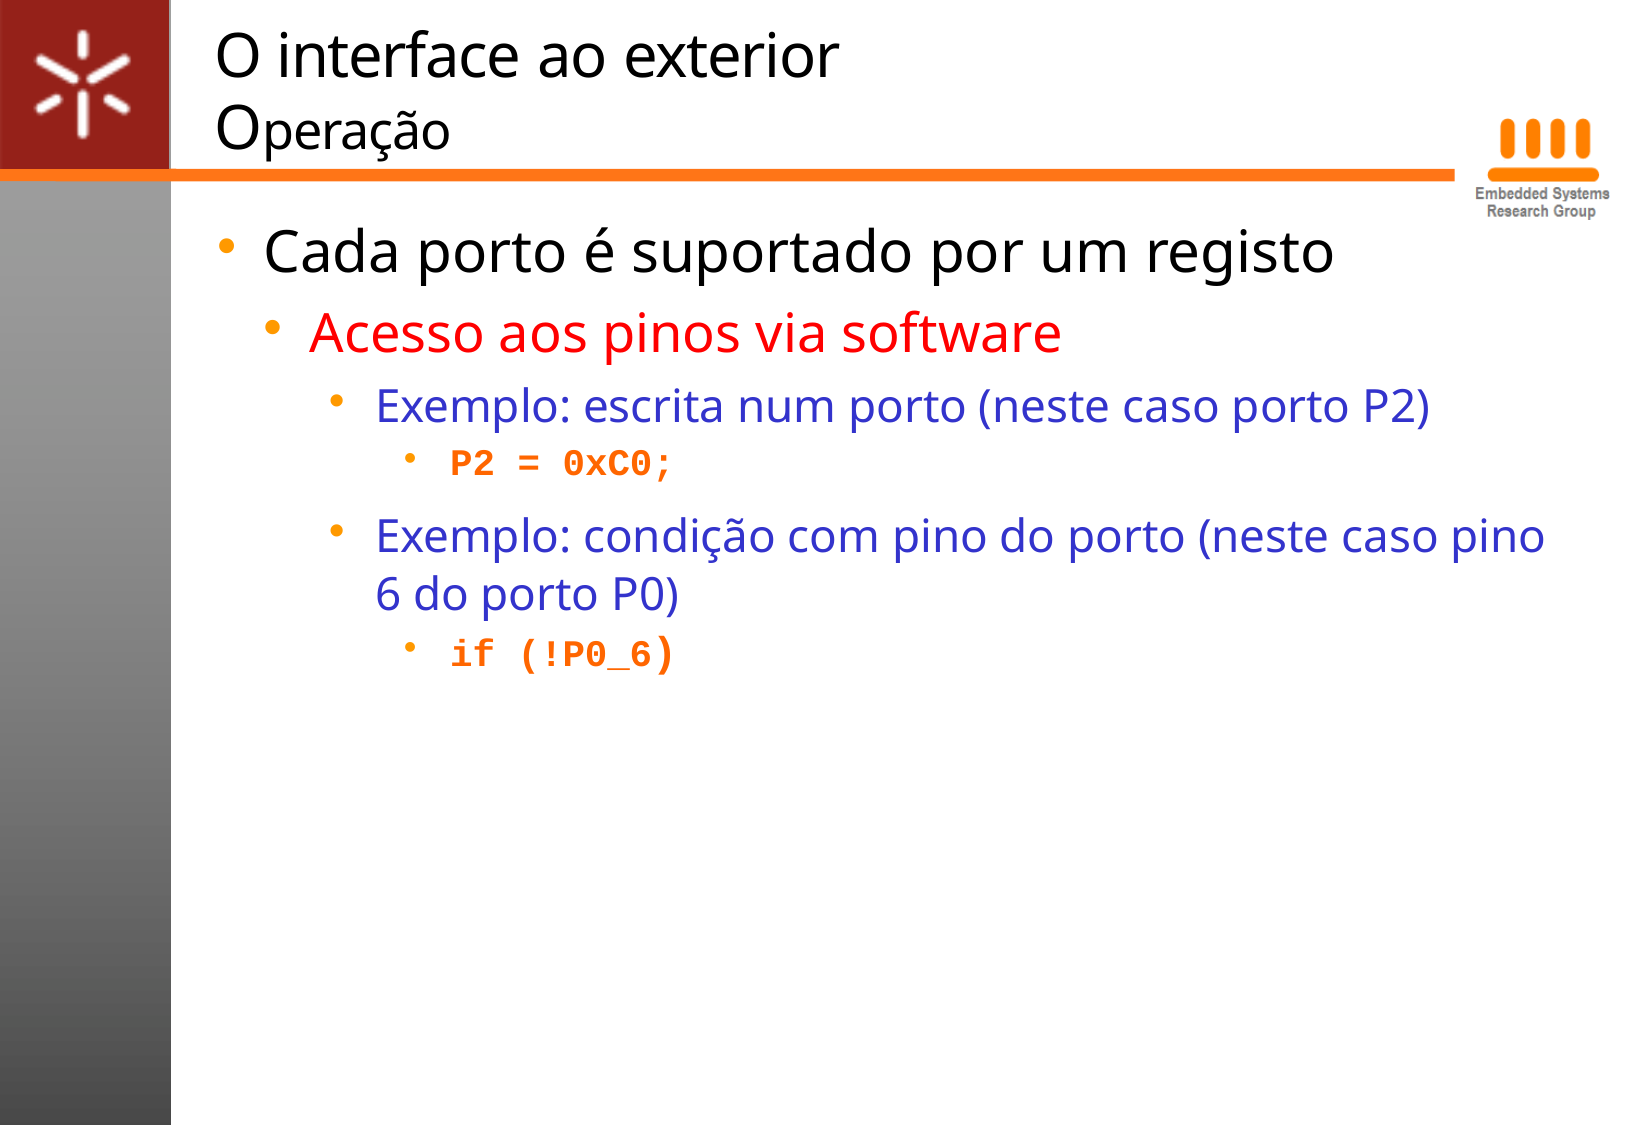

# O interface ao exterior Operação
Cada porto é suportado por um registo
Acesso aos pinos via software
Exemplo: escrita num porto (neste caso porto P2)
P2 = 0xC0;
Exemplo: condição com pino do porto (neste caso pino 6 do porto P0)
if (!P0_6)